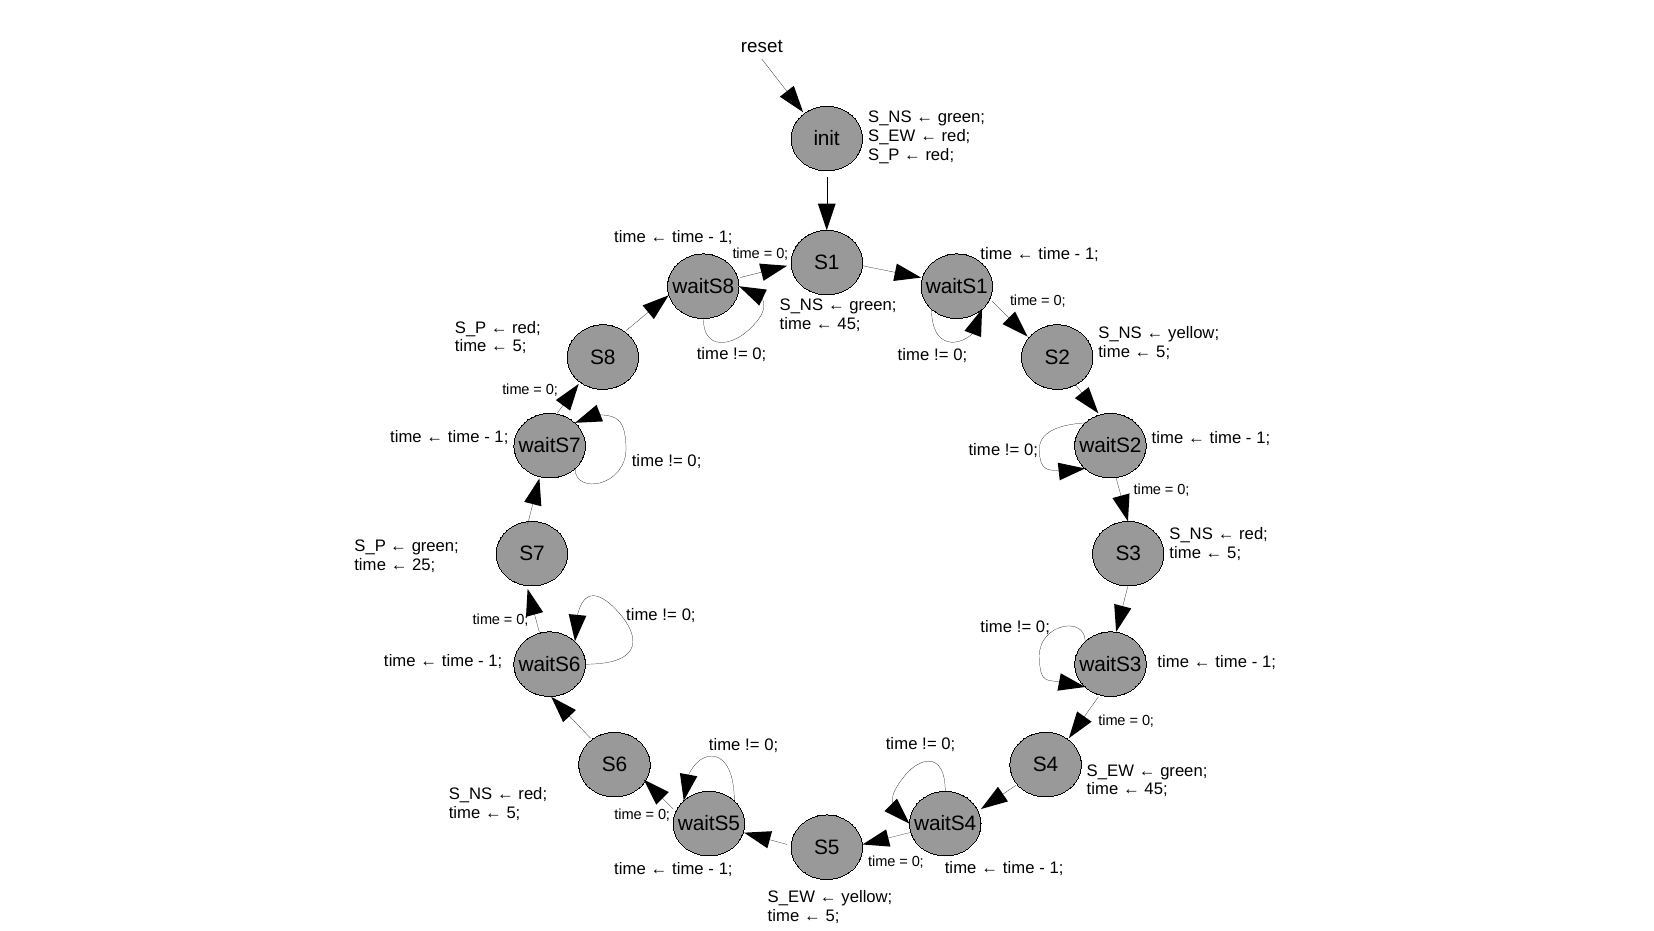

# reset
S_NS ← green;
S_EW ← red;
S_P ← red;
init
time ← time - 1;
init
S1
time = 0;
time ← time - 1;
waitS8
waitS1
time = 0;
S_NS ← green;
time ← 45;
S_P ← red;
time ← 5;
S_NS ← yellow;
time ← 5;
S8
S2
time != 0;
time != 0;
time = 0;
waitS7
waitS2
time ← time - 1;
time ← time - 1;
time != 0;
time != 0;
time = 0;
S_NS ← red;
time ← 5;
S7
S3
S_P ← green;
time ← 25;
time != 0;
time = 0;
time != 0;
waitS6
waitS3
time ← time - 1;
time ← time - 1;
time = 0;
time != 0;
S6
time != 0;
S4
S_EW ← green;
time ← 45;
S_NS ← red;
time ← 5;
waitS5
waitS4
time = 0;
S5
time = 0;
time ← time - 1;
time ← time - 1;
S_EW ← yellow;
time ← 5;